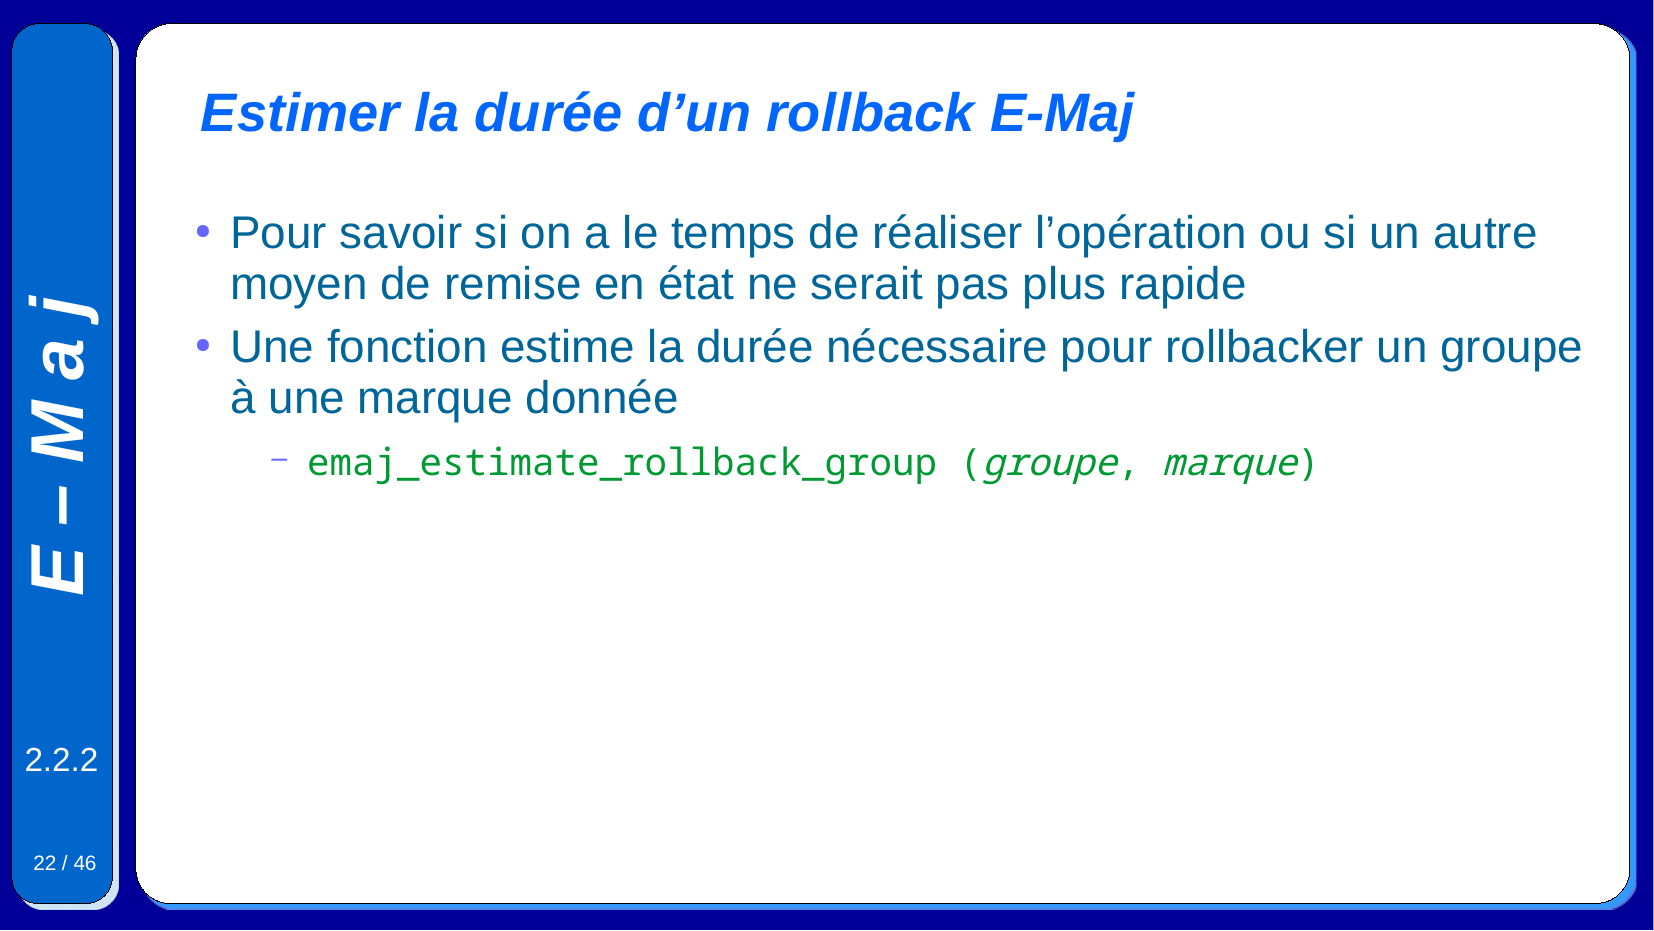

# Estimer la durée d’un rollback E-Maj
Pour savoir si on a le temps de réaliser l’opération ou si un autre moyen de remise en état ne serait pas plus rapide
Une fonction estime la durée nécessaire pour rollbacker un groupe à une marque donnée
emaj_estimate_rollback_group (groupe, marque)